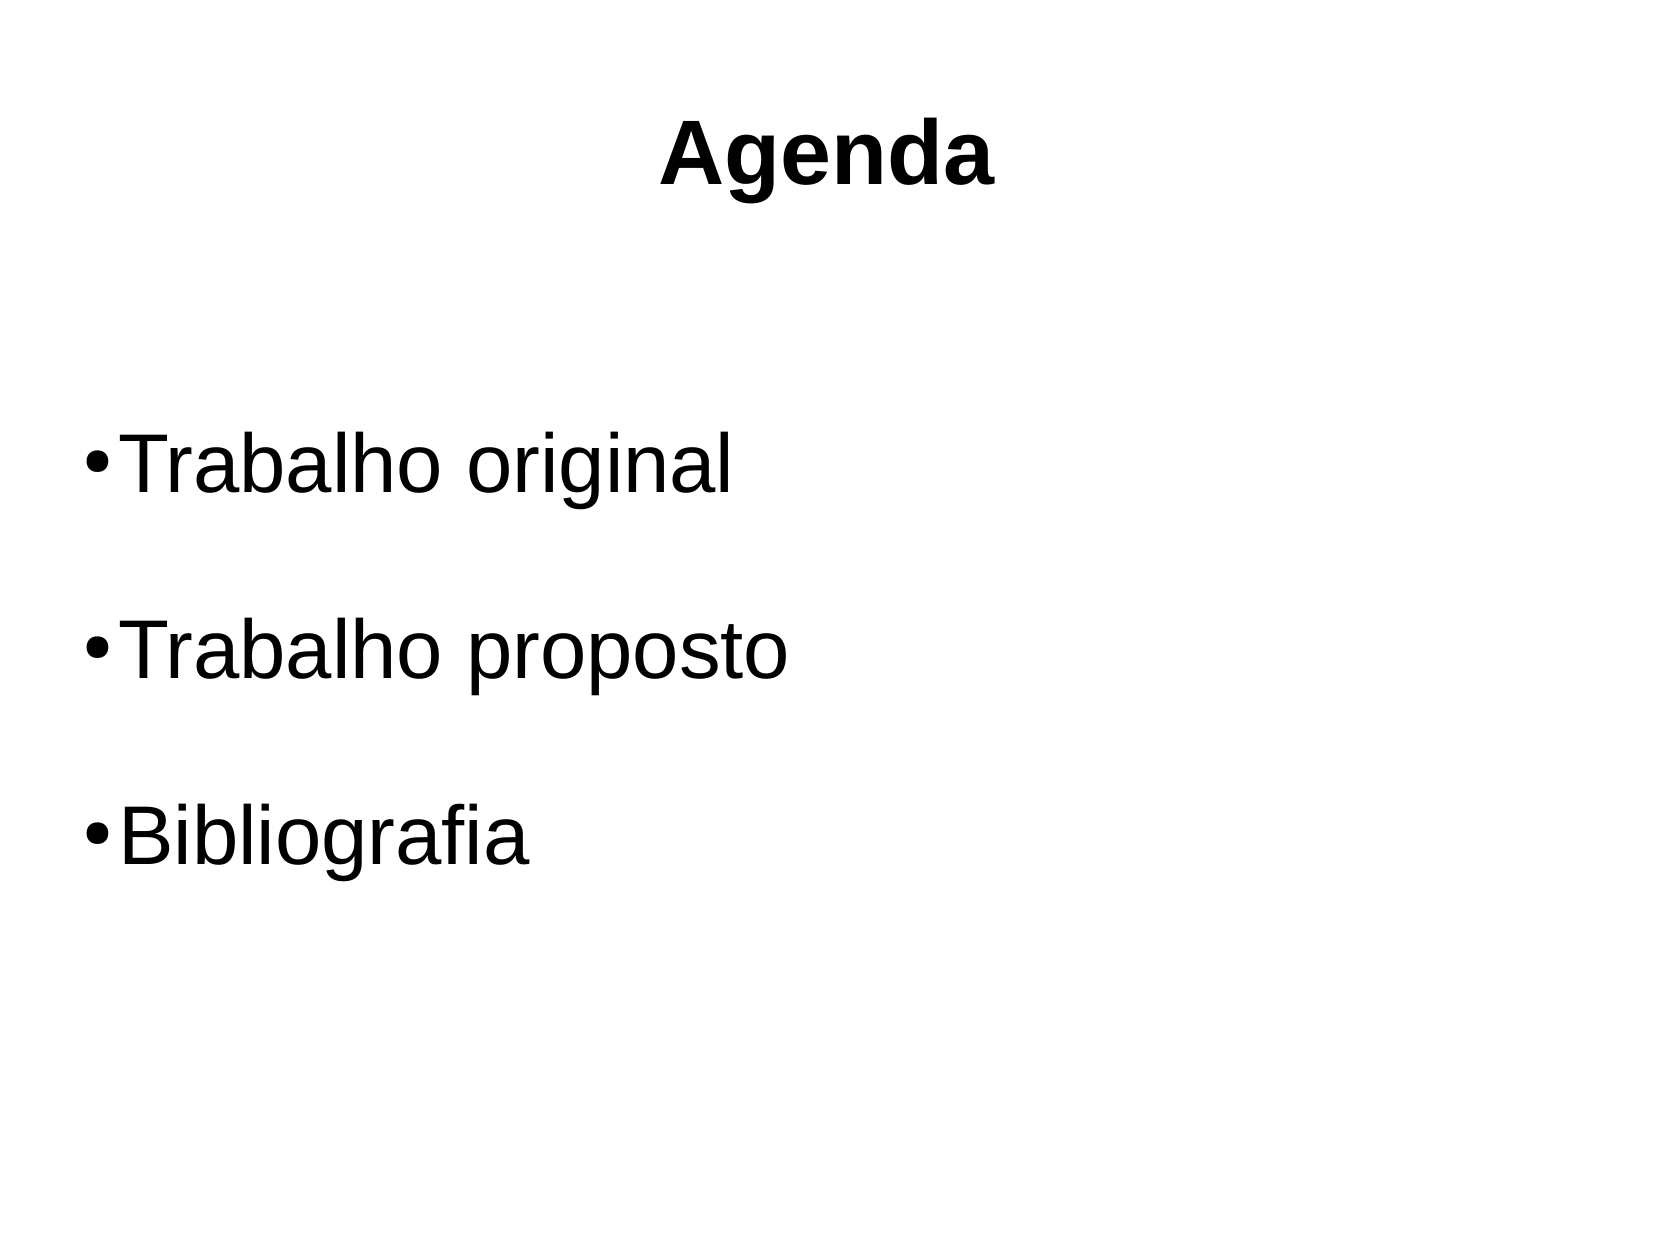

# Agenda
Trabalho original
Trabalho proposto
Bibliografia